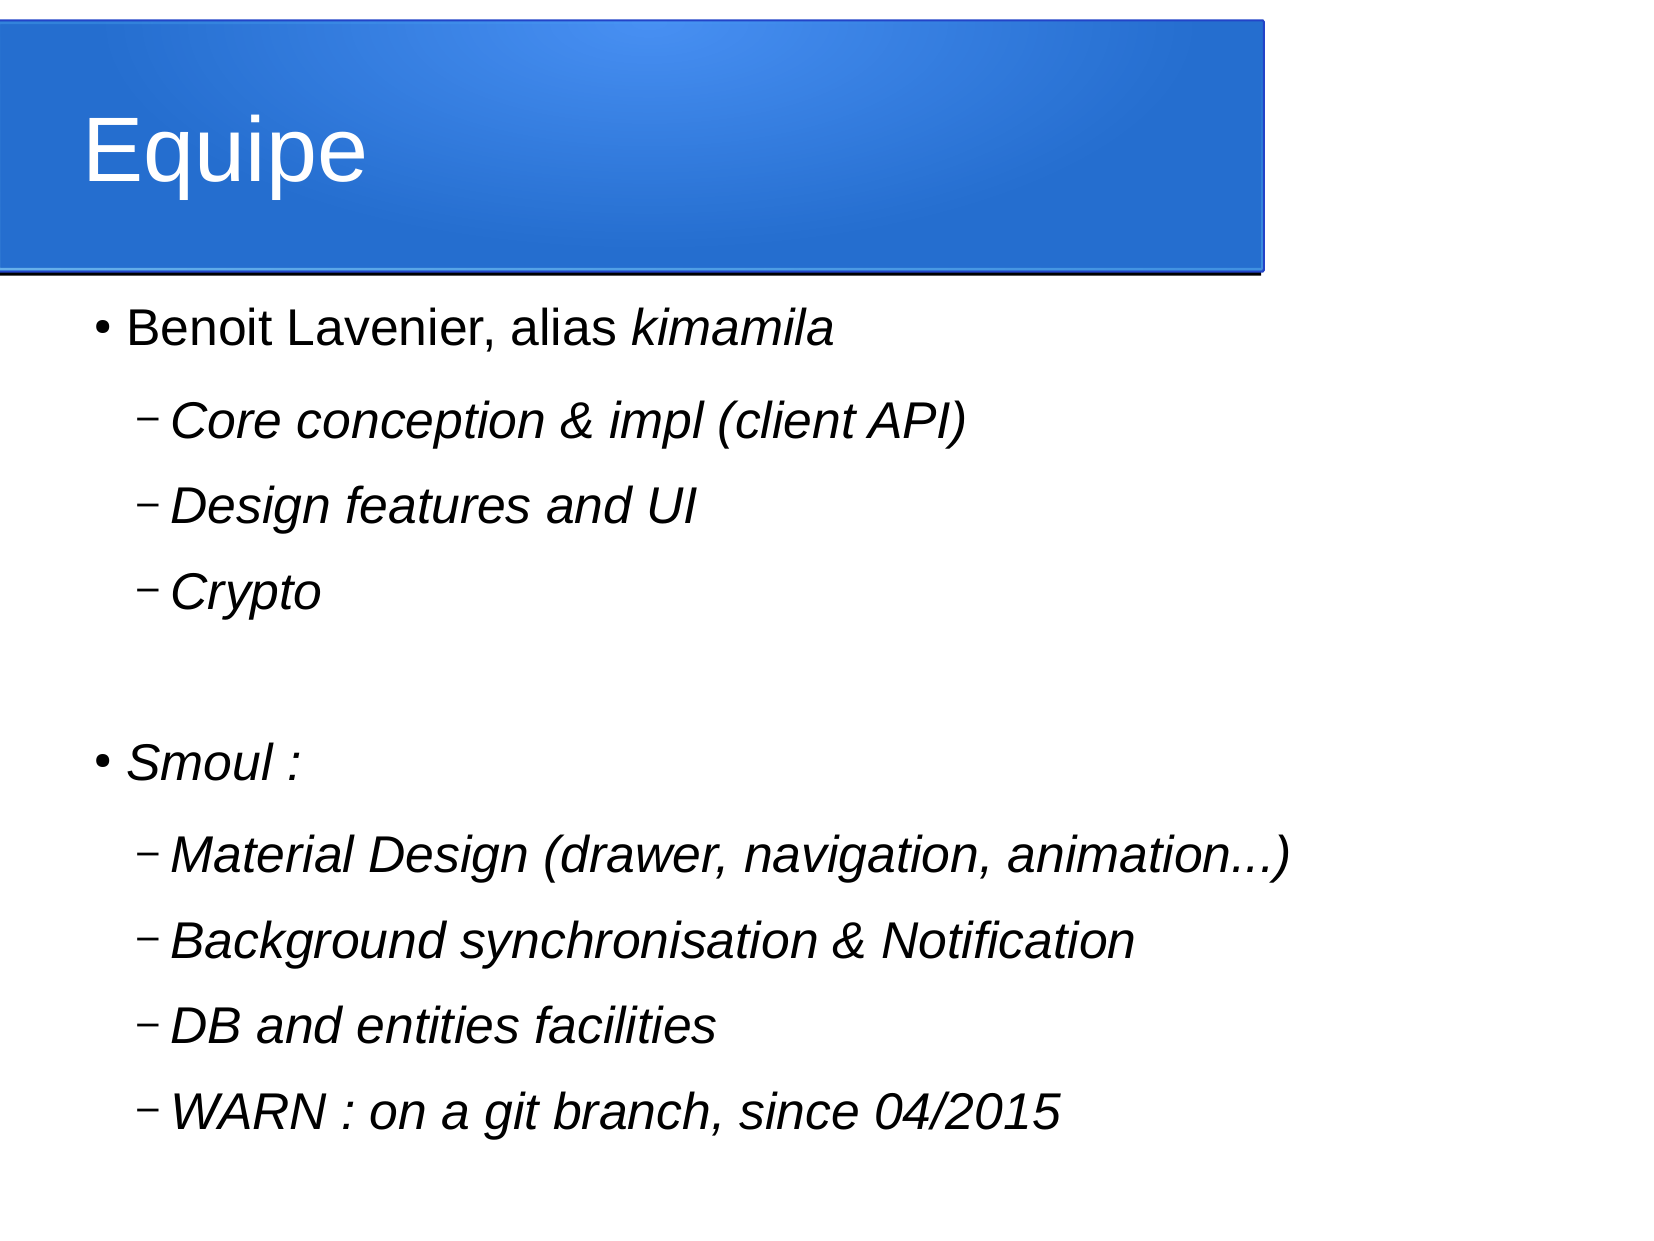

# Equipe
Benoit Lavenier, alias kimamila
Core conception & impl (client API)
Design features and UI
Crypto
Smoul :
Material Design (drawer, navigation, animation...)
Background synchronisation & Notification
DB and entities facilities
WARN : on a git branch, since 04/2015